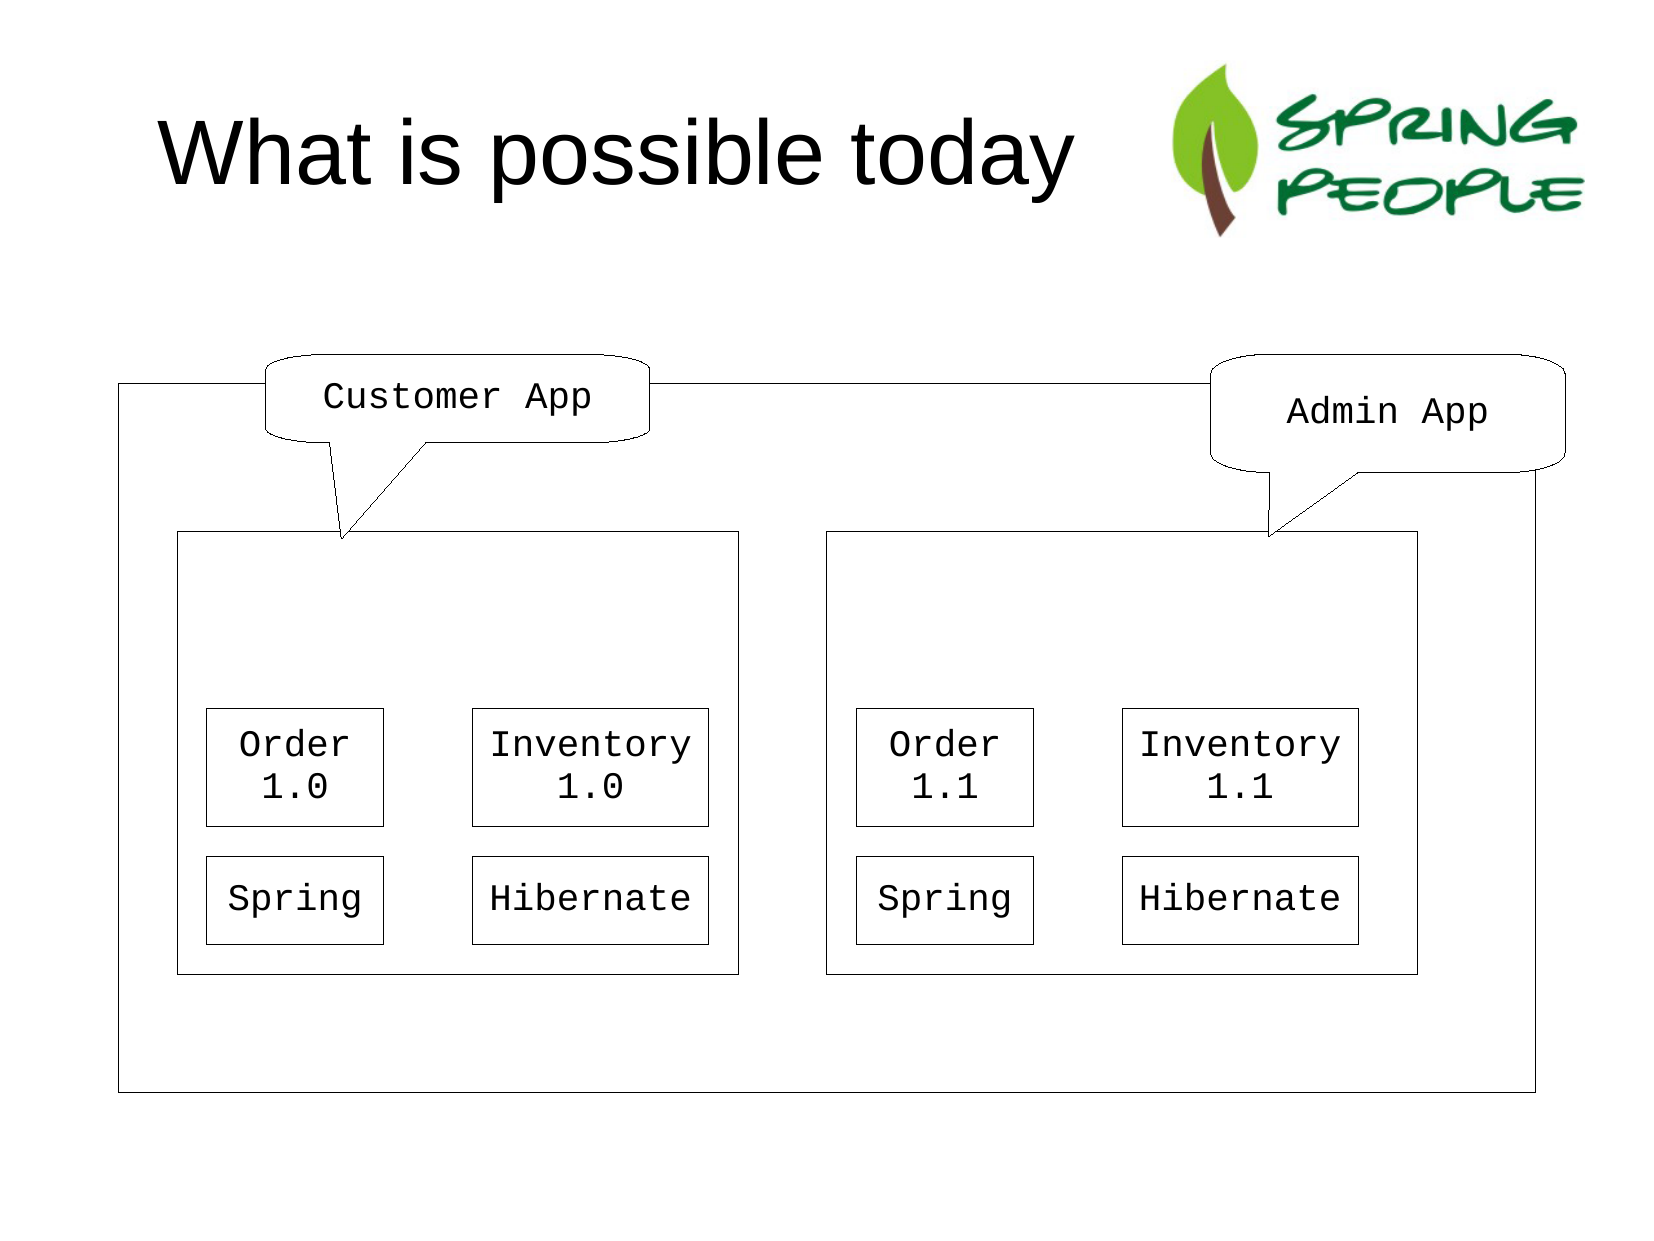

# What is possible today
Customer App
Admin App
Order
1.0
Inventory
1.0
Order
1.1
Inventory
1.1
Spring
Hibernate
Spring
Hibernate